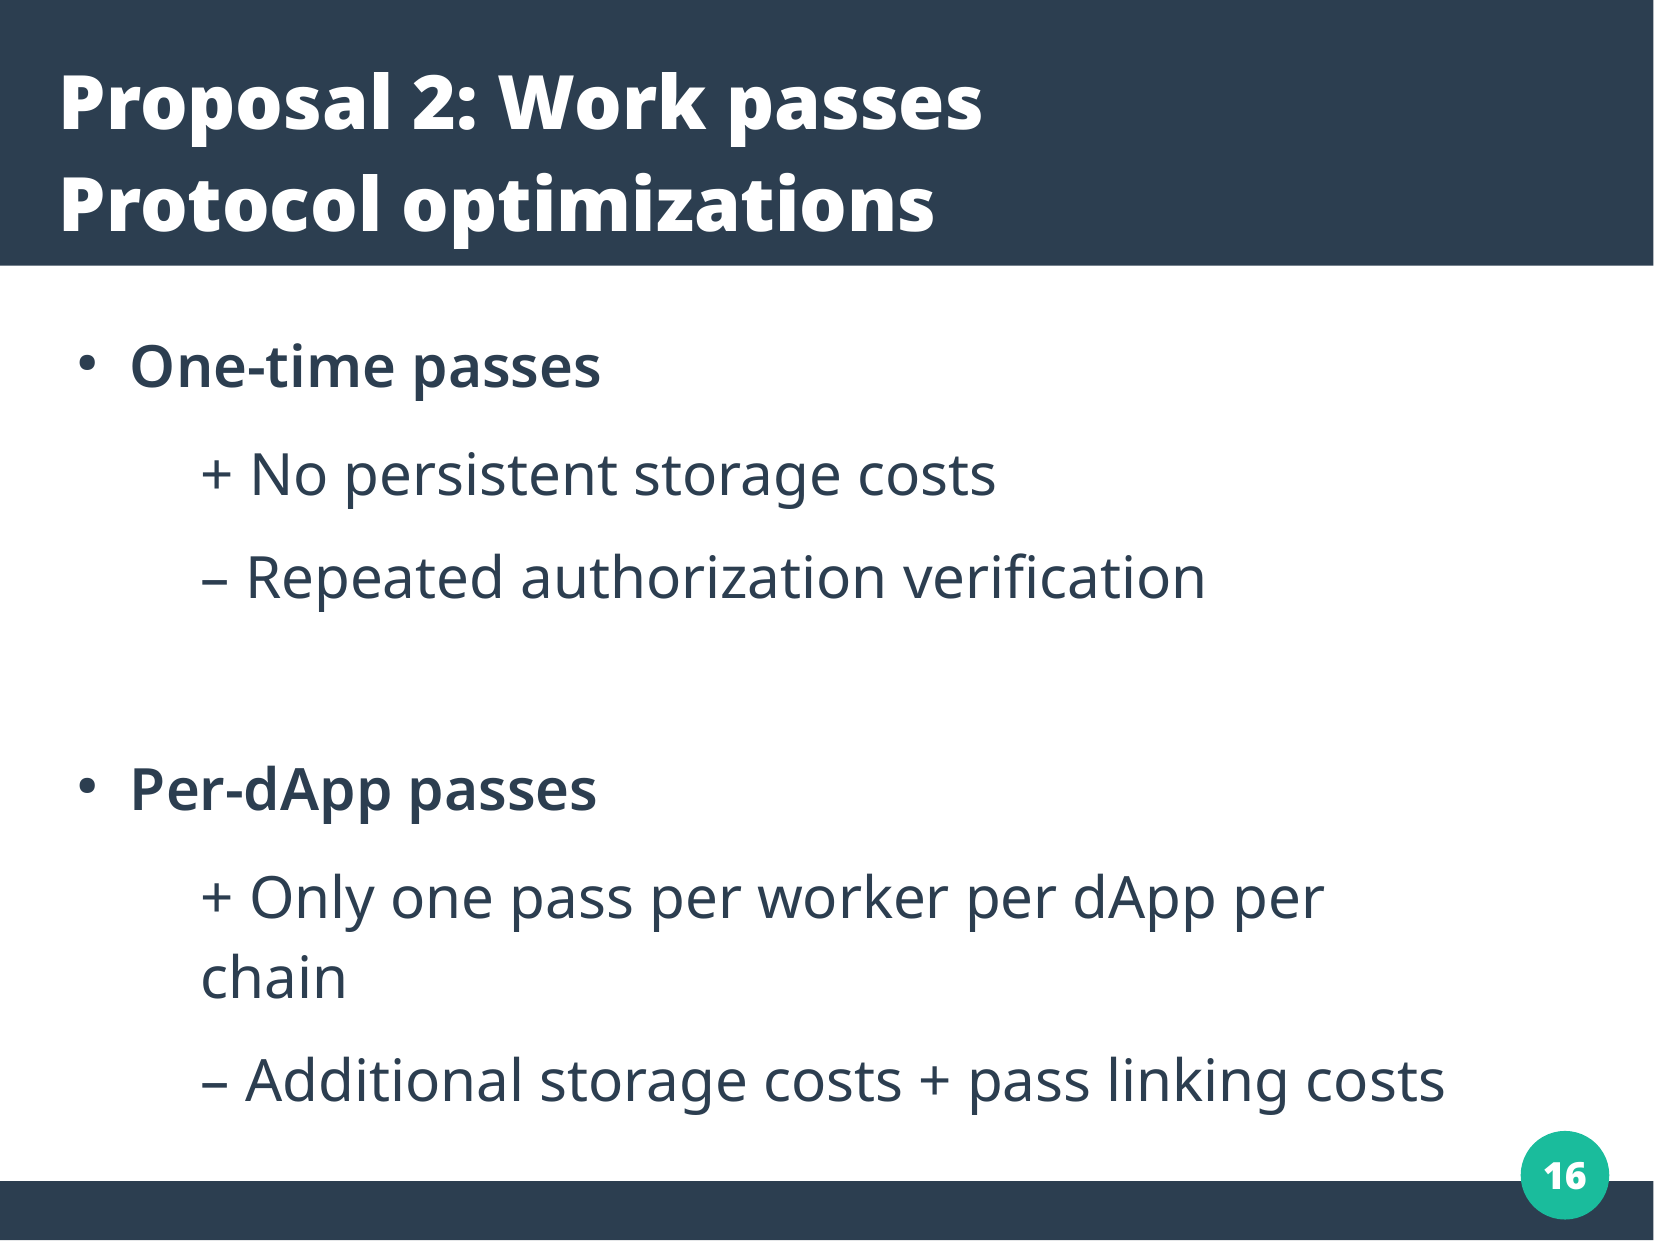

# Proposal 2: Work passes Protocol optimizations
One-time passes
+ No persistent storage costs
– Repeated authorization verification
Per-dApp passes
+ Only one pass per worker per dApp per chain
– Additional storage costs + pass linking costs
16